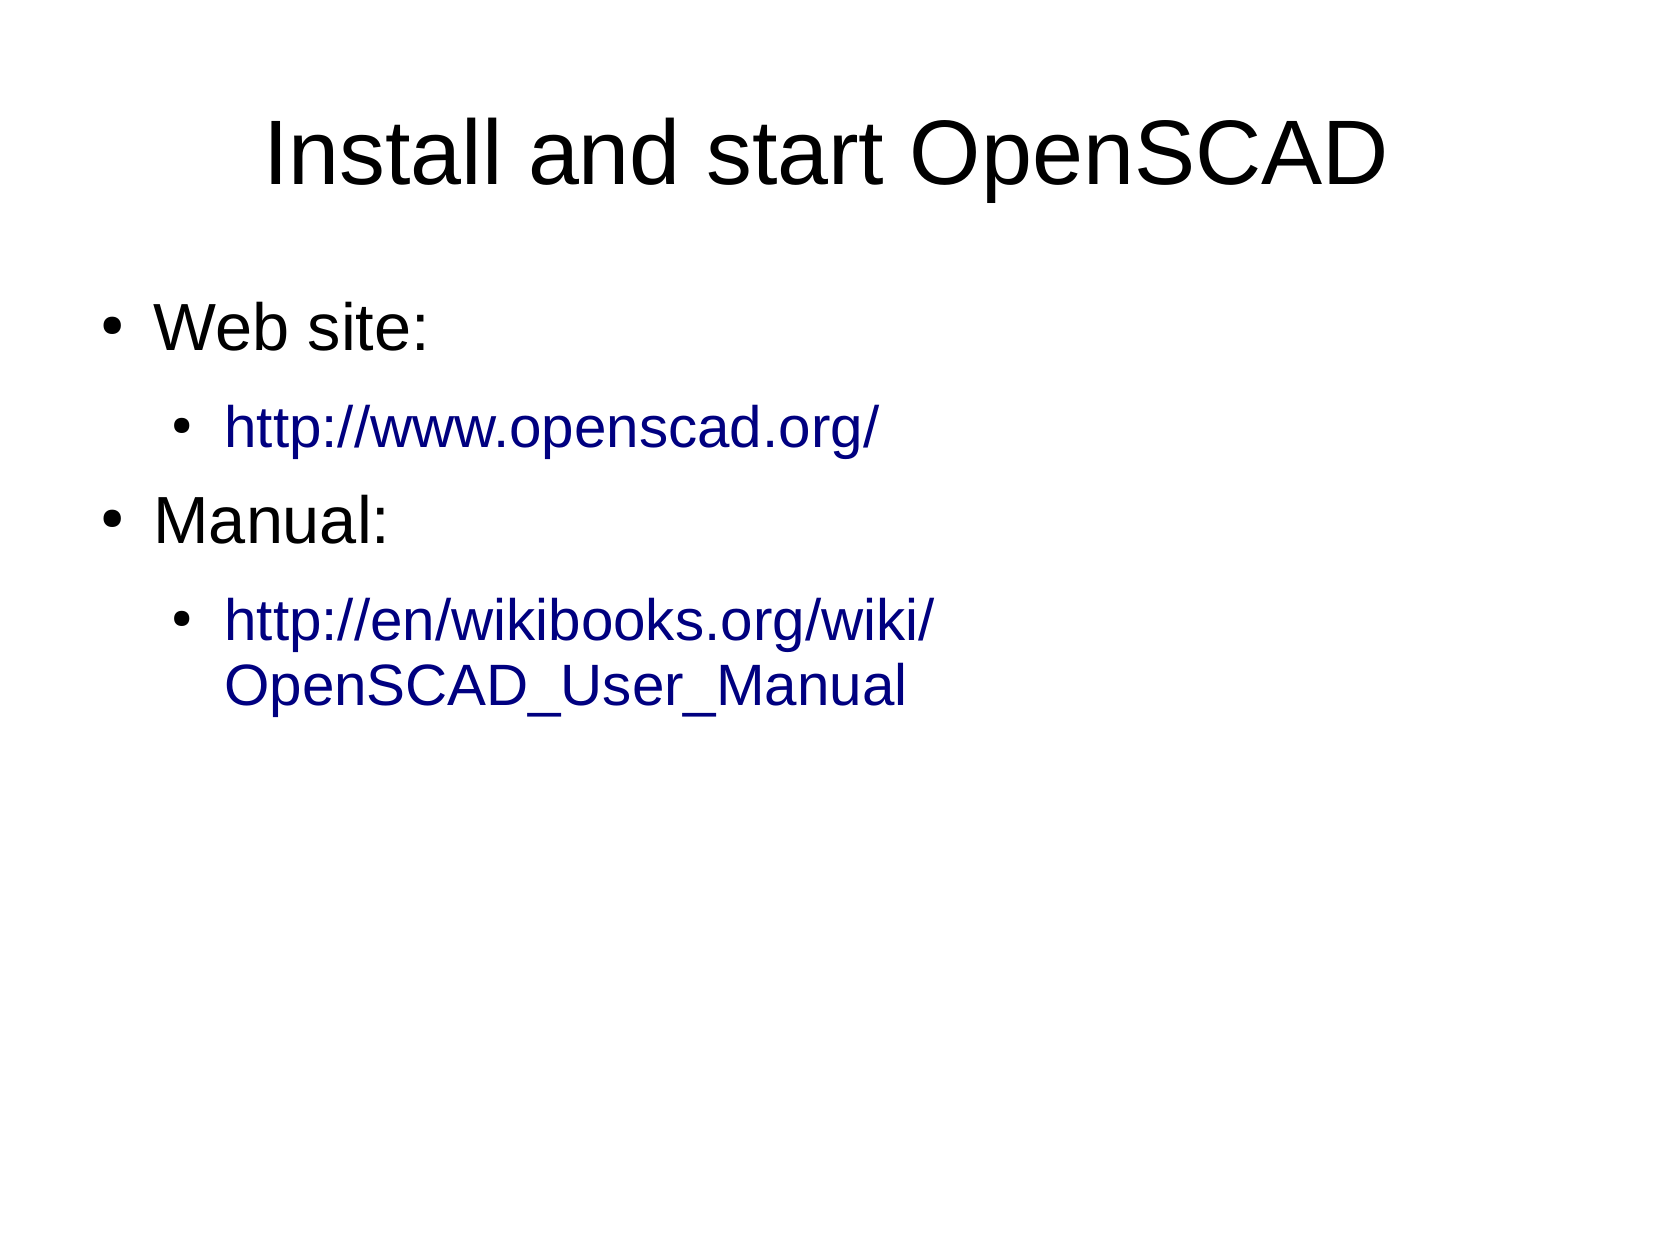

# Install and start OpenSCAD
Web site:
http://www.openscad.org/
Manual:
http://en/wikibooks.org/wiki/OpenSCAD_User_Manual